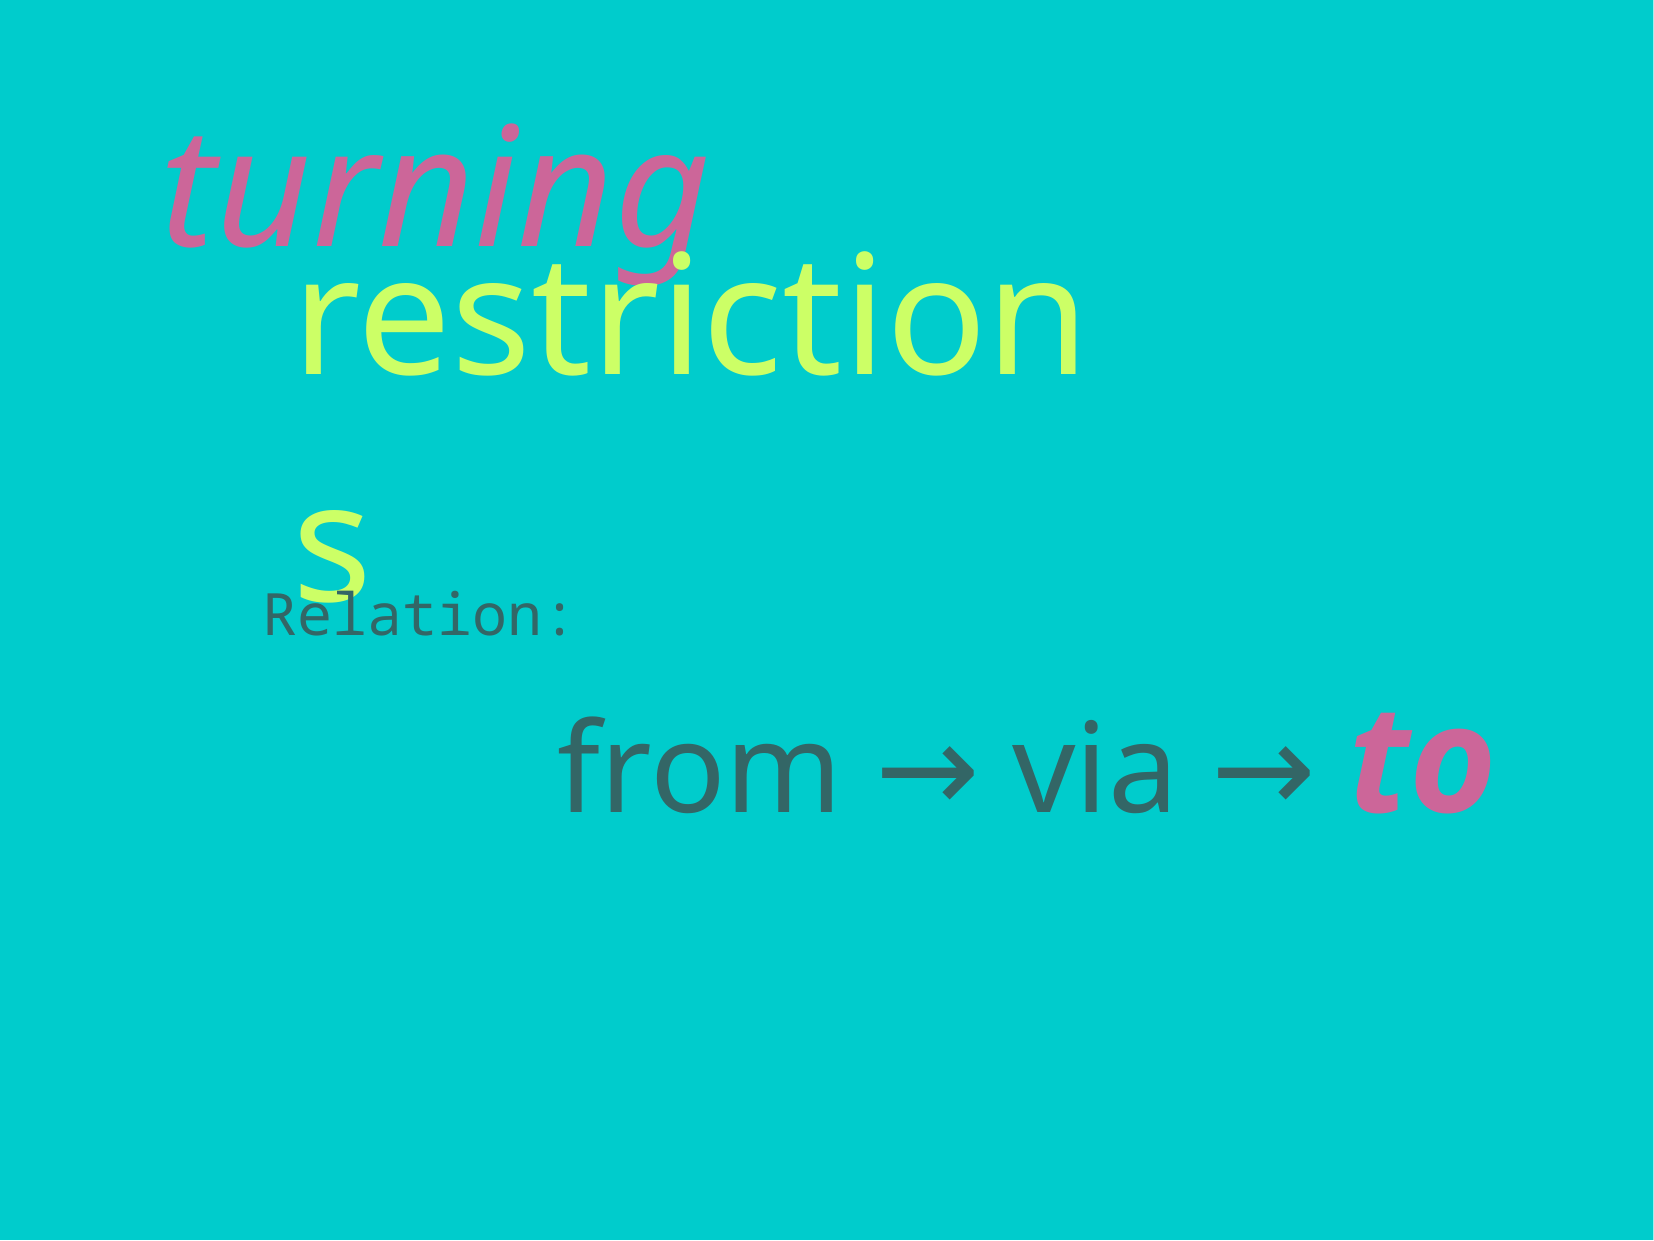

turning
restrictions
Relation:
				from → via → to